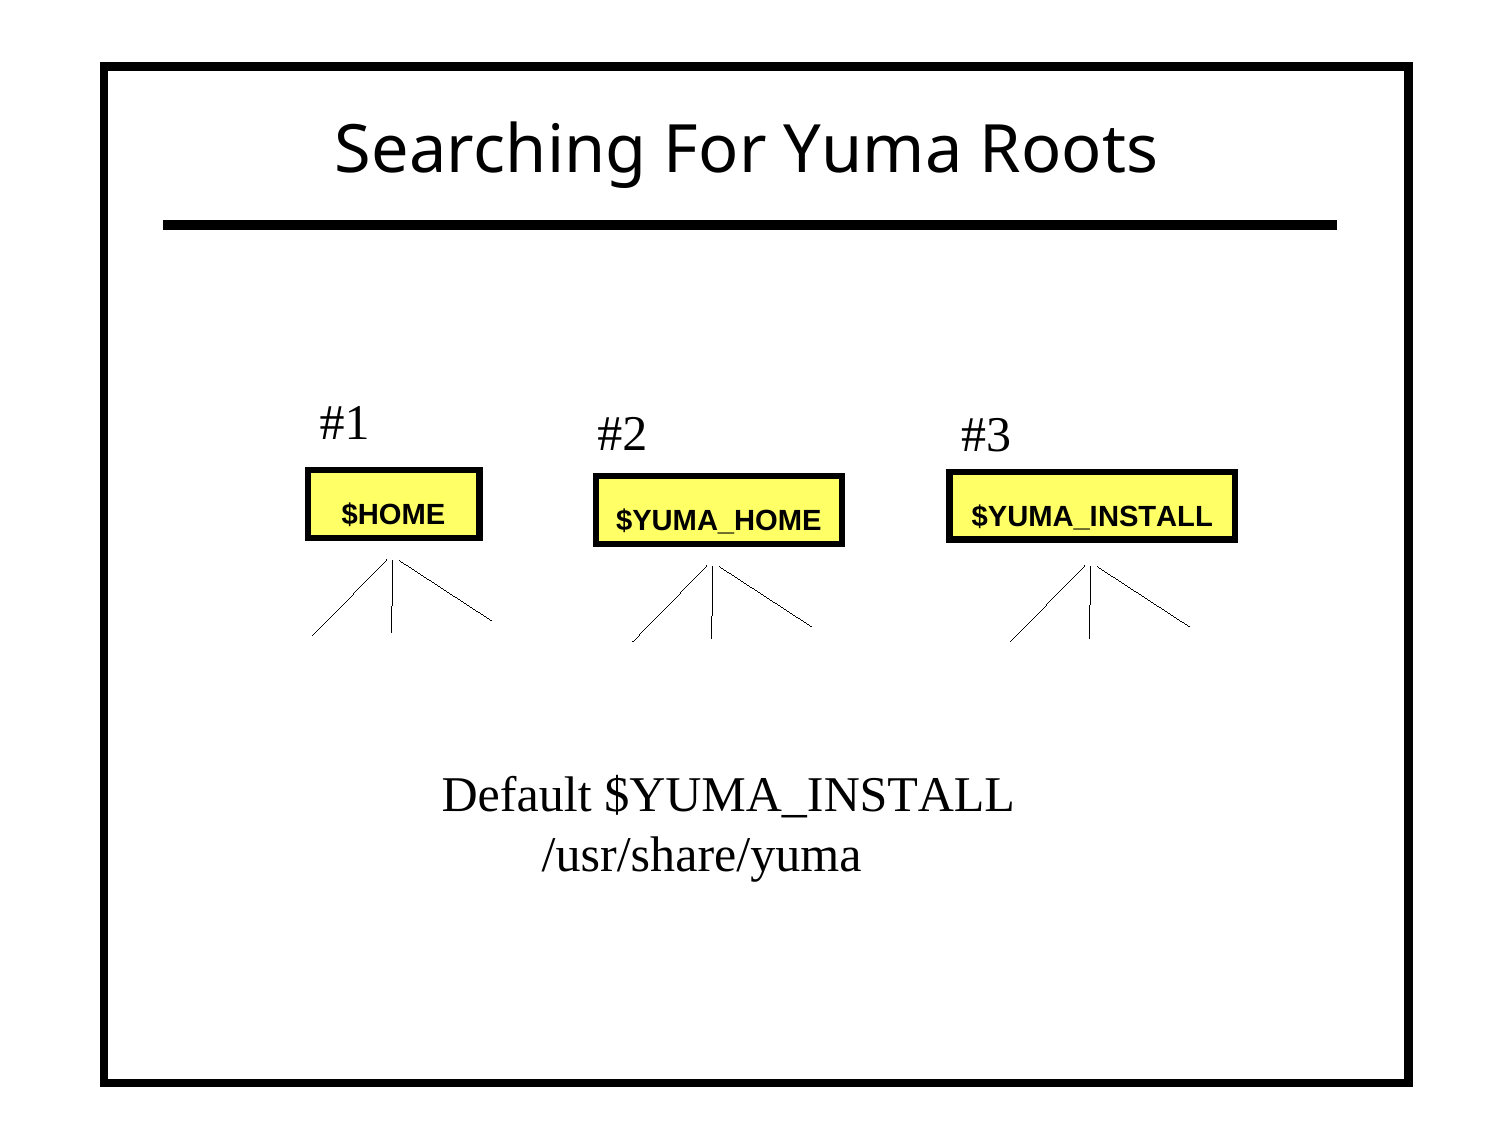

# Searching For Yuma Roots
#1
#2
#3
$HOME
$YUMA_INSTALL
$YUMA_HOME
Default $YUMA_INSTALL
 /usr/share/yuma